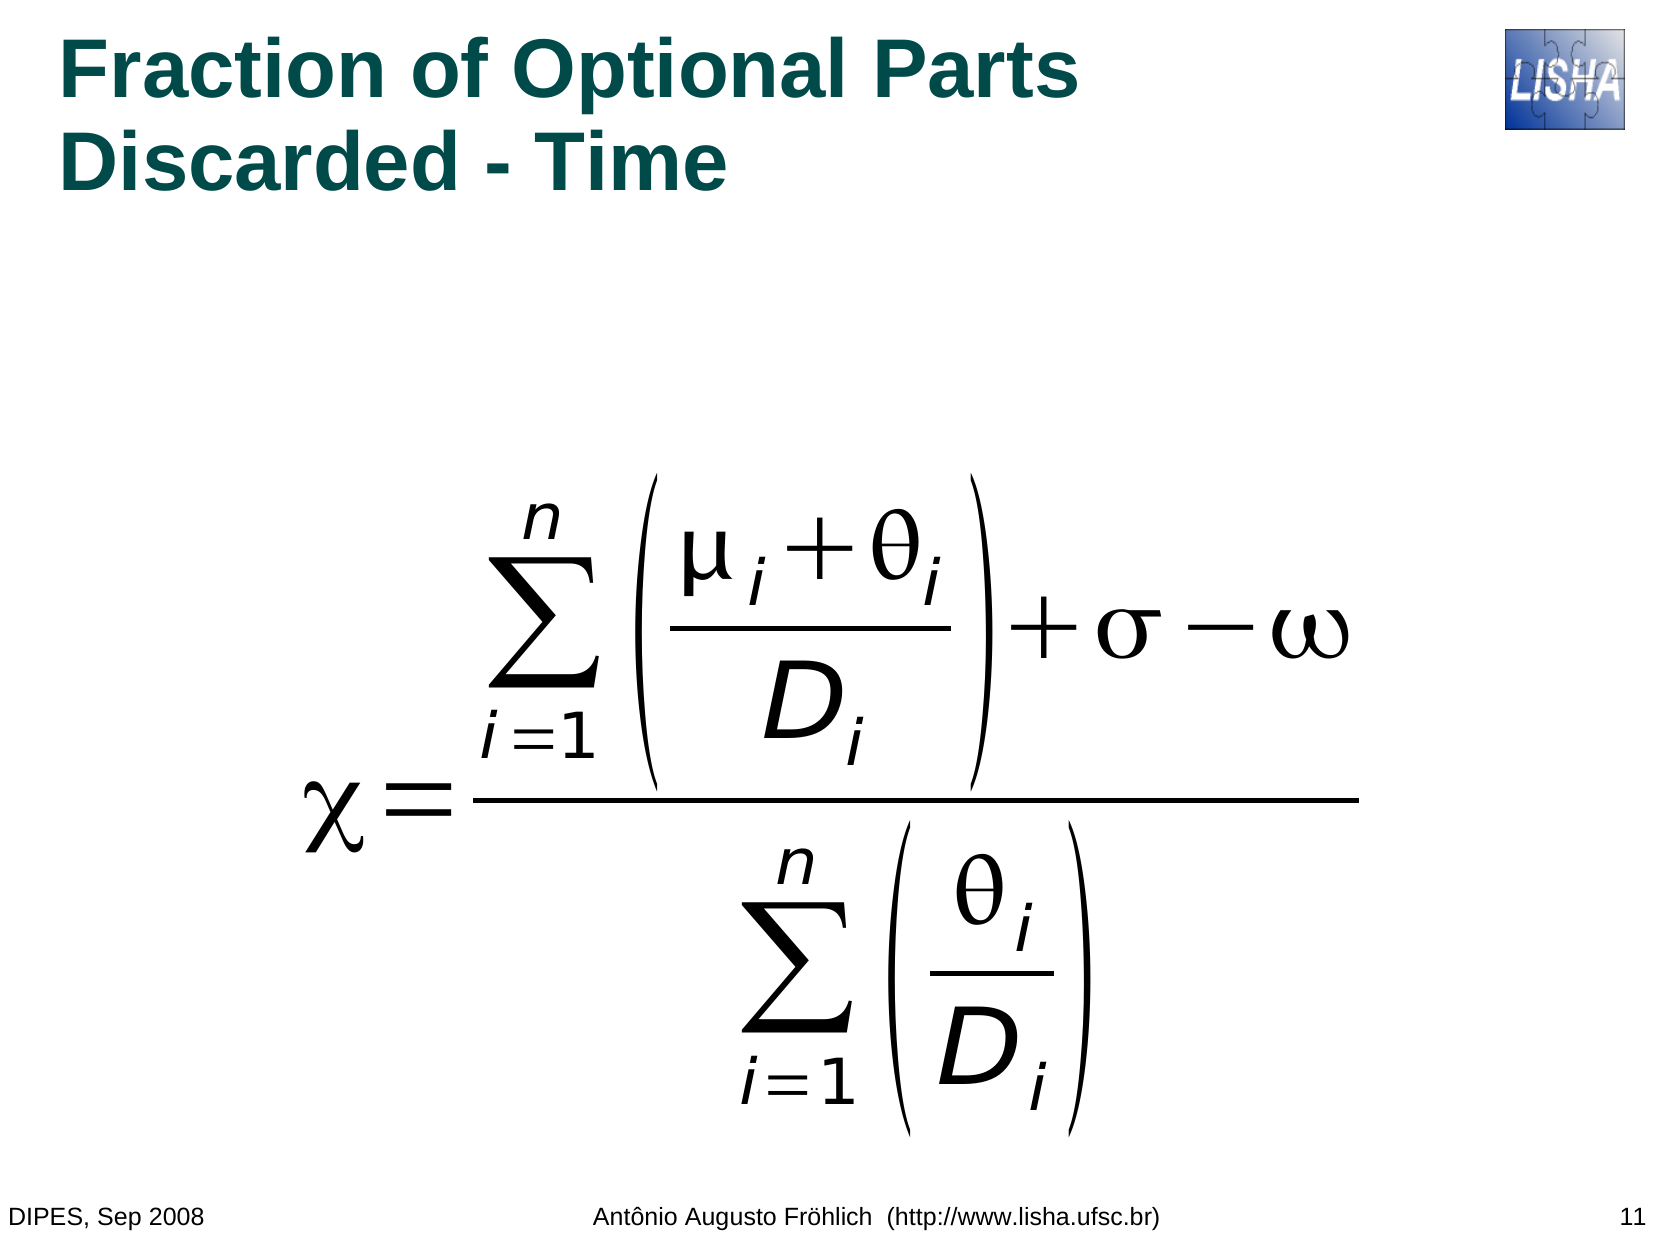

# Fraction of Optional Parts Discarded - Time